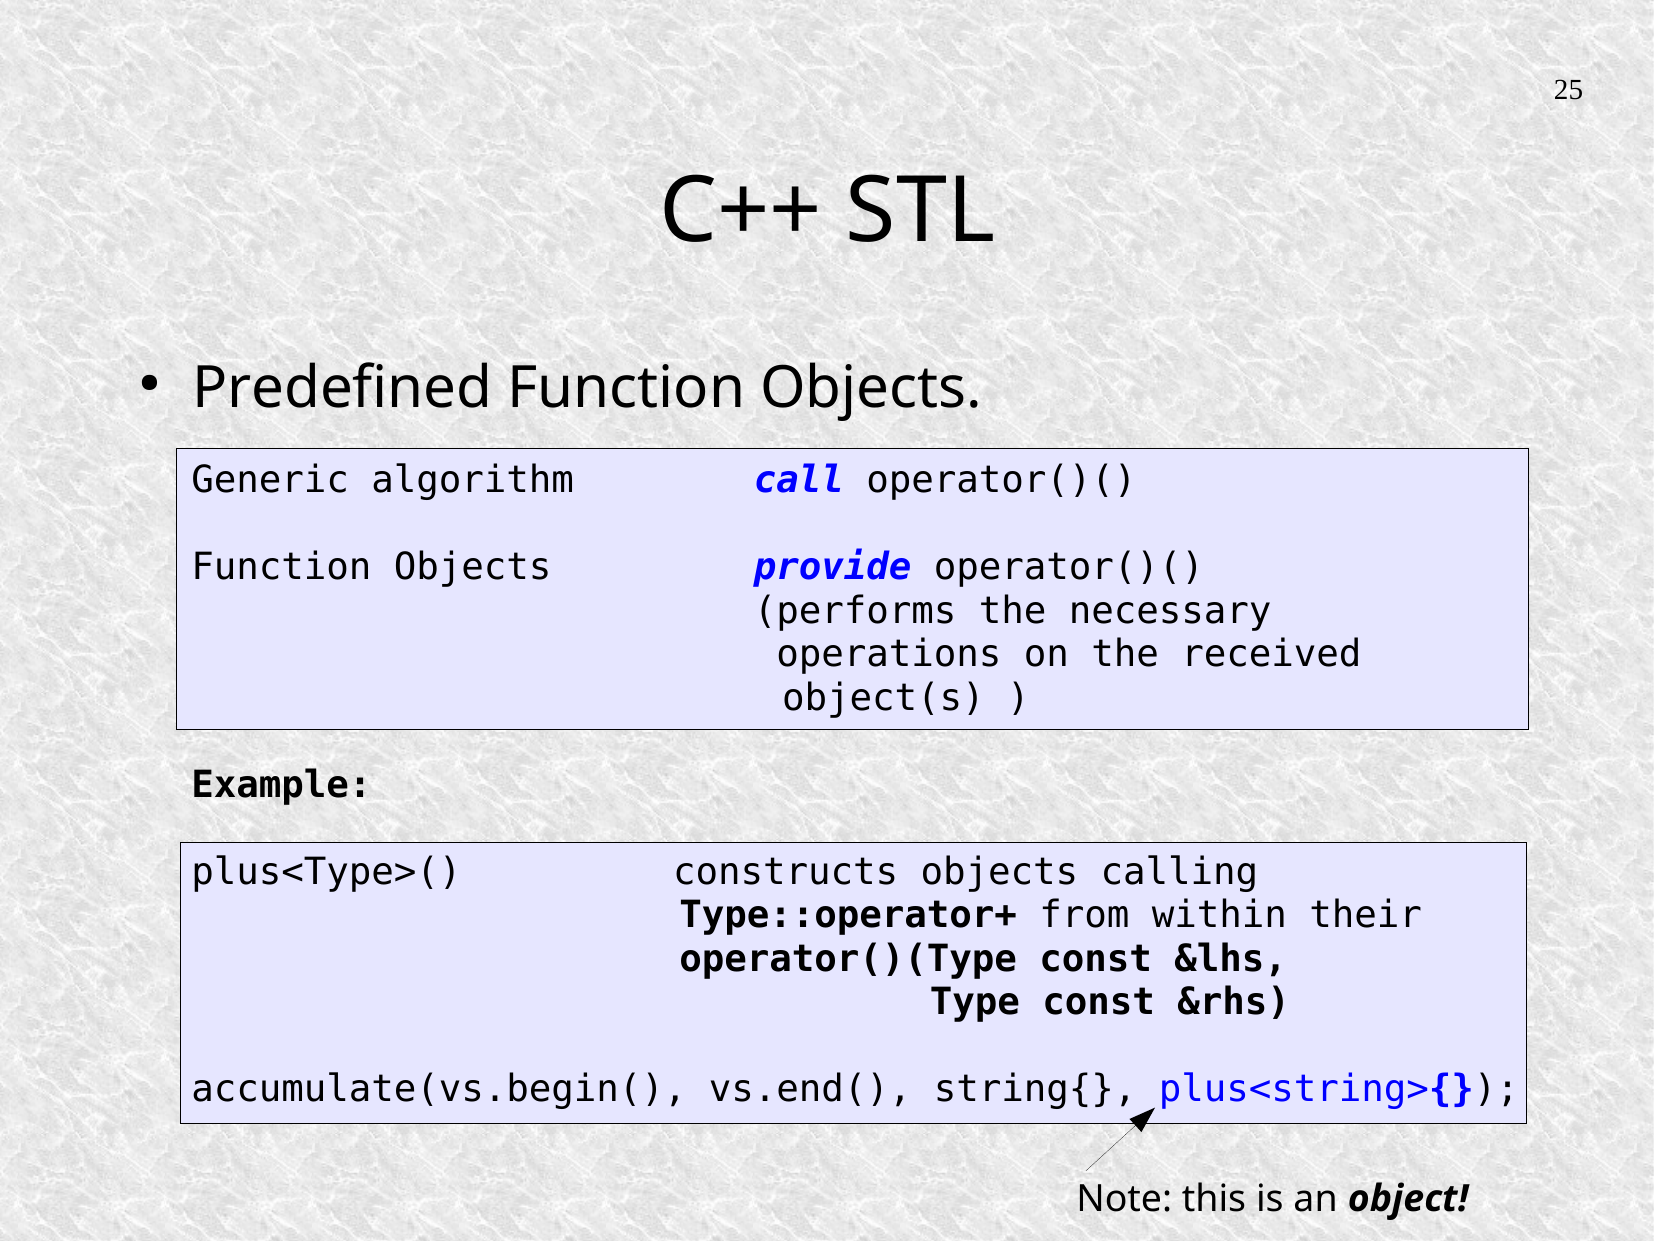

25
# C++ STL
Predefined Function Objects.
Generic algorithm call operator()()
Function Objects provide operator()()
 (performs the necessary
 operations on the received
								object(s) )
Example:
plus<Type>()		 constructs objects calling
						 Type::operator+ from within their
						 operator()(Type const &lhs,
										Type const &rhs)
accumulate(vs.begin(), vs.end(), string{}, plus<string>{});
Note: this is an object!